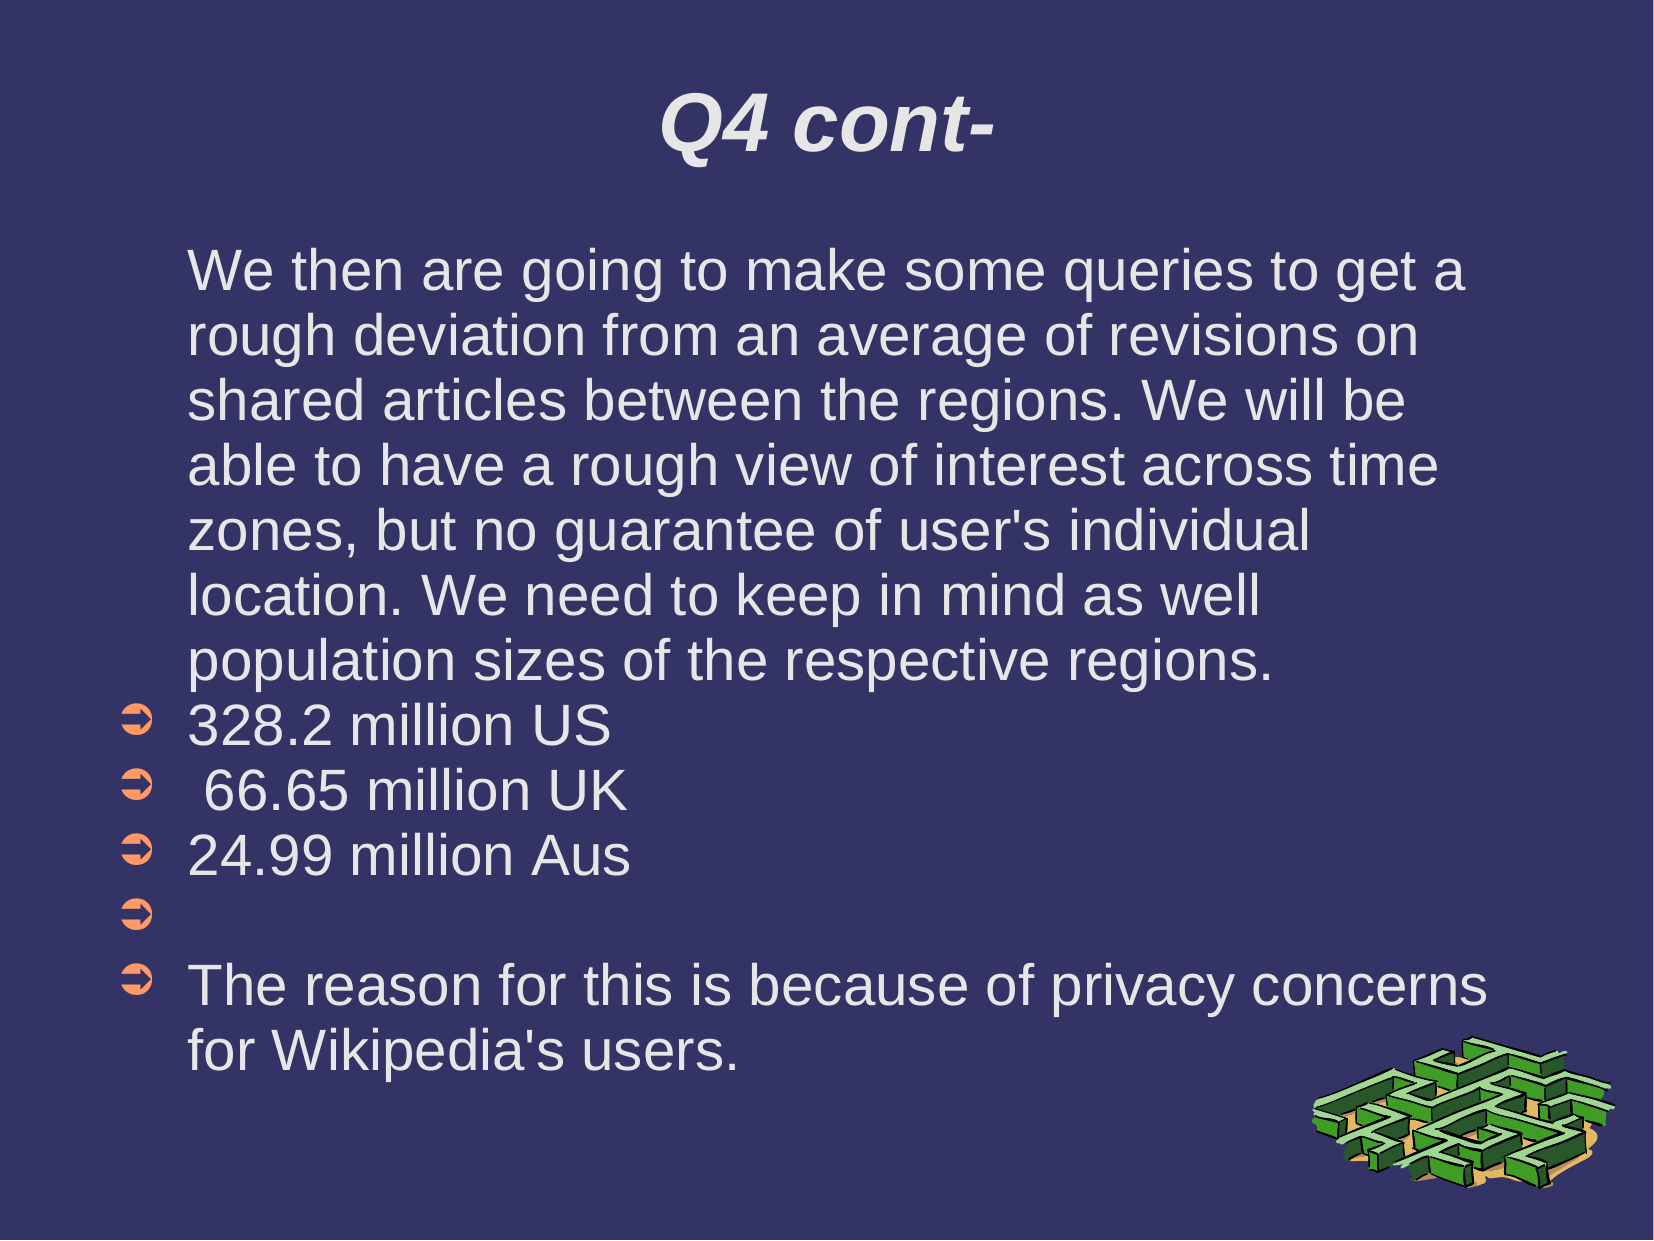

# Q4 cont-
We then are going to make some queries to get a rough deviation from an average of revisions on shared articles between the regions. We will be able to have a rough view of interest across time zones, but no guarantee of user's individual location. We need to keep in mind as well population sizes of the respective regions.
328.2 million US
 66.65 million UK
24.99 million Aus
The reason for this is because of privacy concerns for Wikipedia's users.